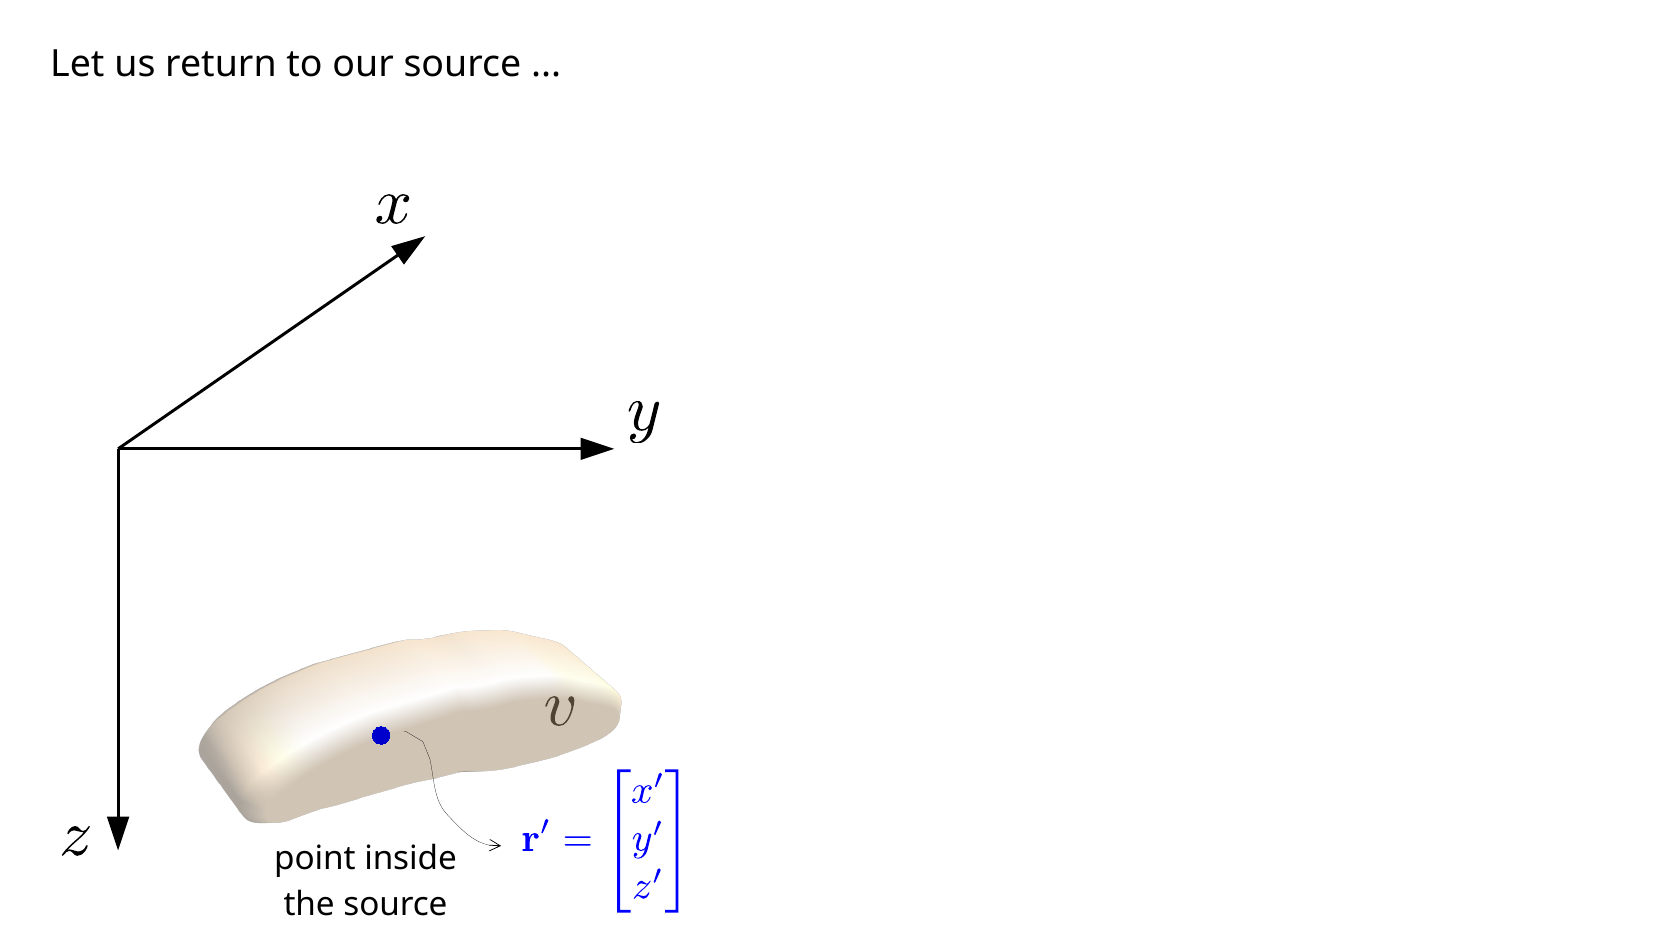

Let us return to our source ...
point inside
the source